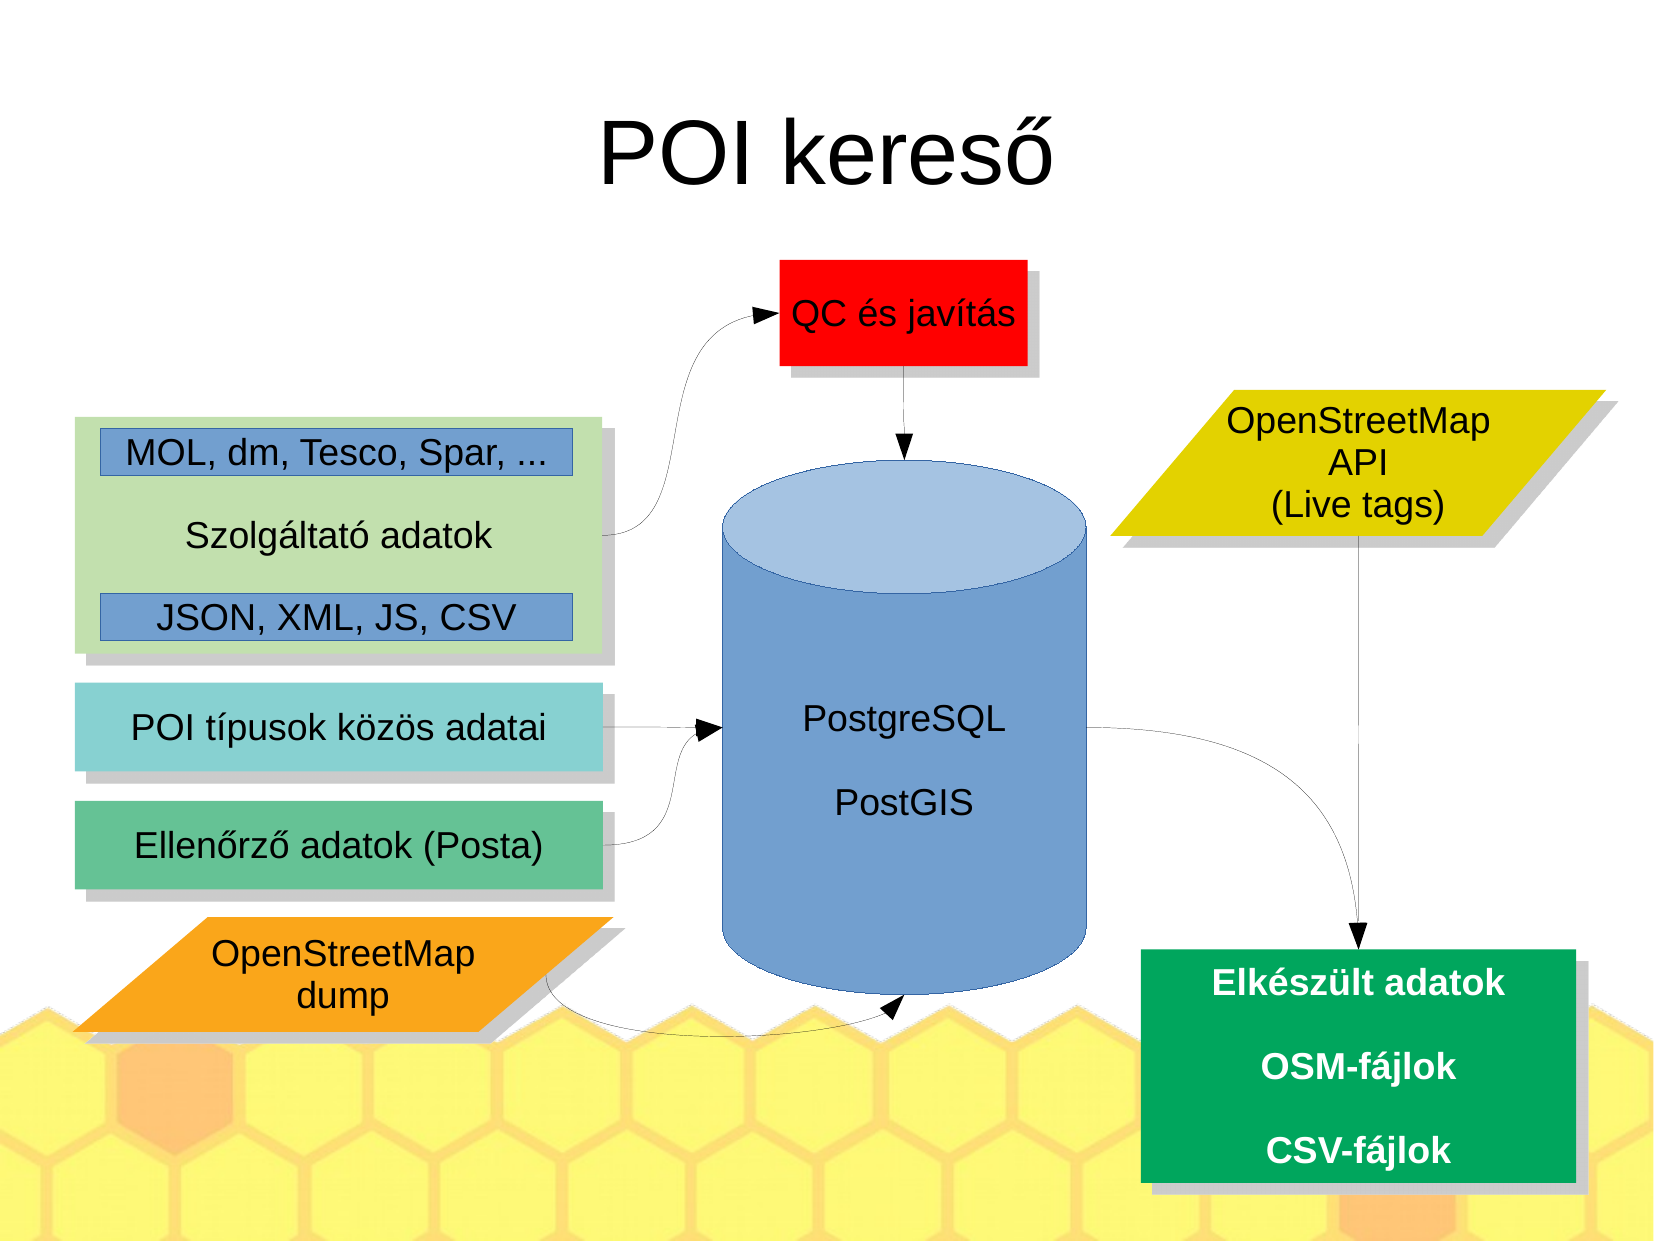

# POI kereső
QC és javítás
OpenStreetMap
API
(Live tags)
Szolgáltató adatok
MOL, dm, Tesco, Spar, ...
PostgreSQL
PostGIS
JSON, XML, JS, CSV
POI típusok közös adatai
Ellenőrző adatok (Posta)
OpenStreetMap
dump
Elkészült adatok
OSM-fájlok
CSV-fájlok